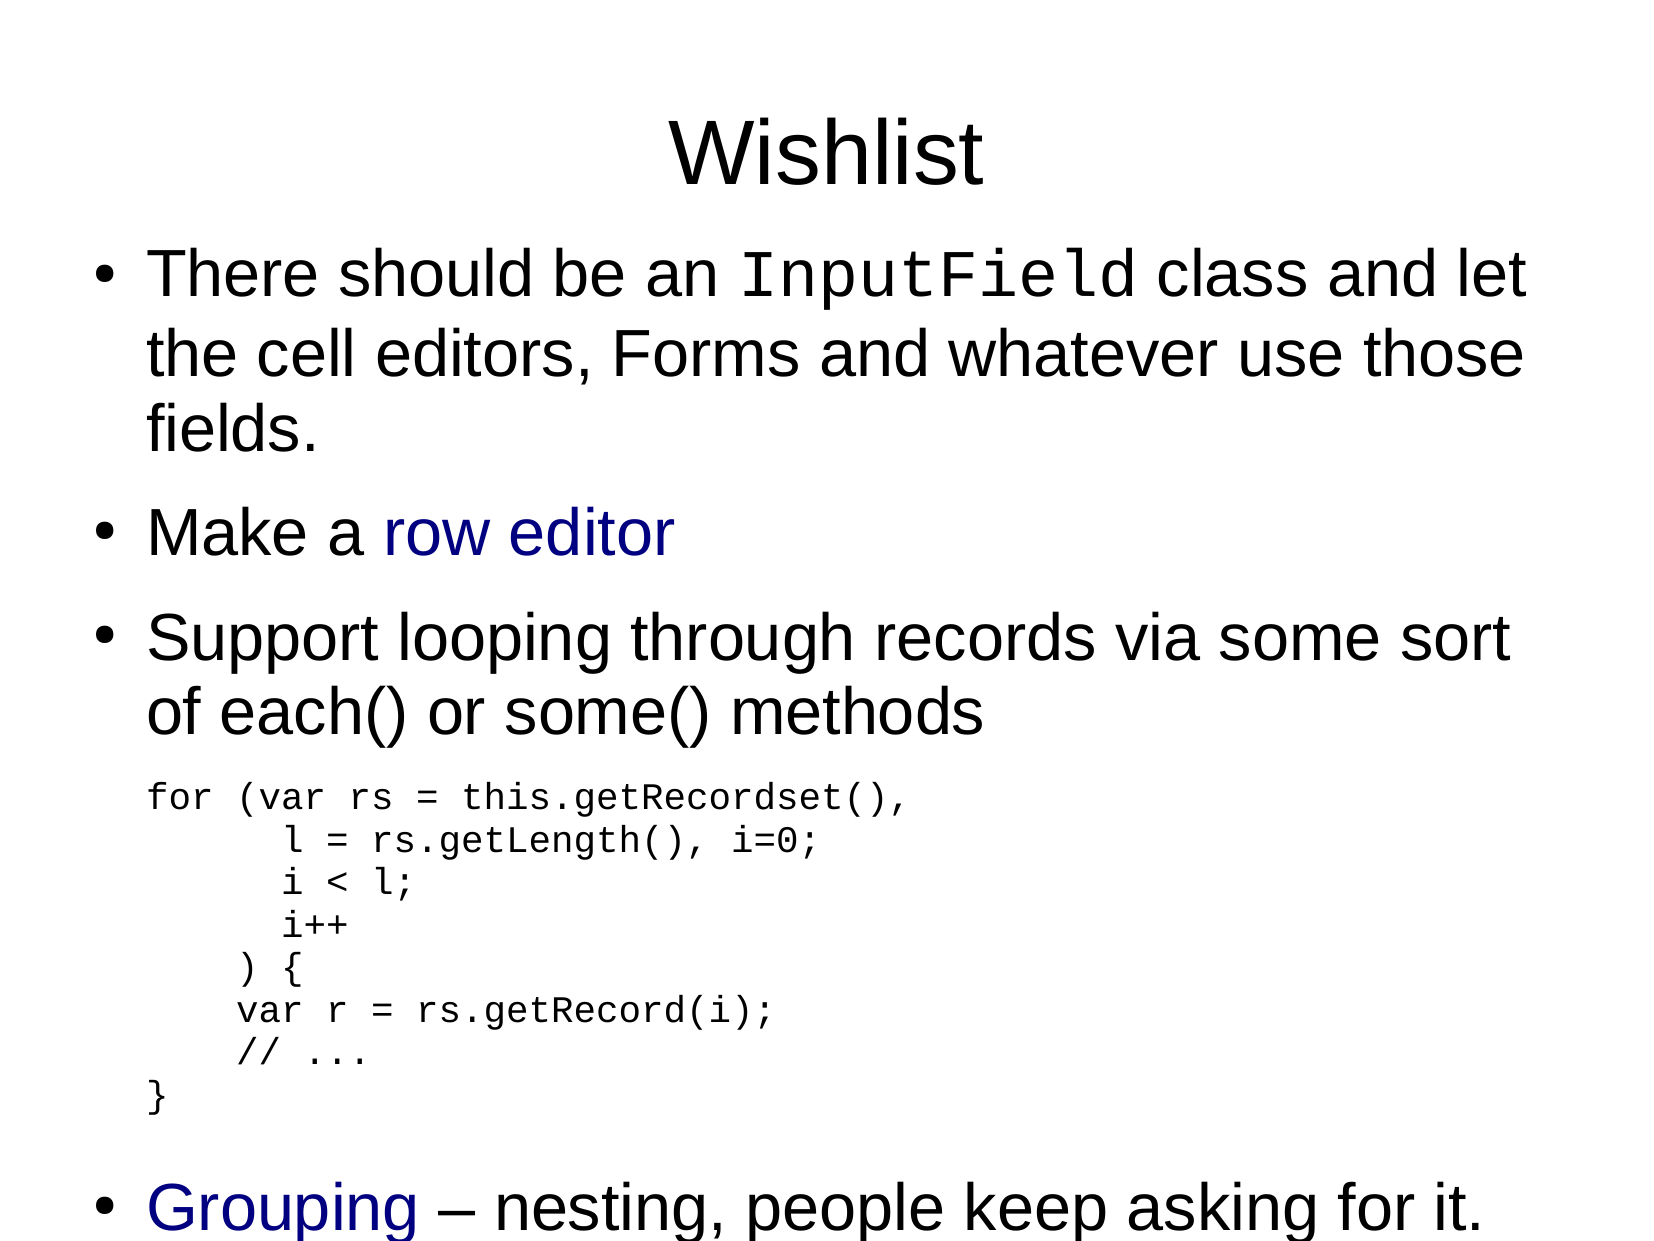

# Wishlist
There should be an InputField class and let the cell editors, Forms and whatever use those fields.
Make a row editor
Support looping through records via some sort of each() or some() methods
for (var rs = this.getRecordset(),
 l = rs.getLength(), i=0;
 i < l;
 i++
 ) {
 var r = rs.getRecord(i);
 // ...
}
Grouping – nesting, people keep asking for it.